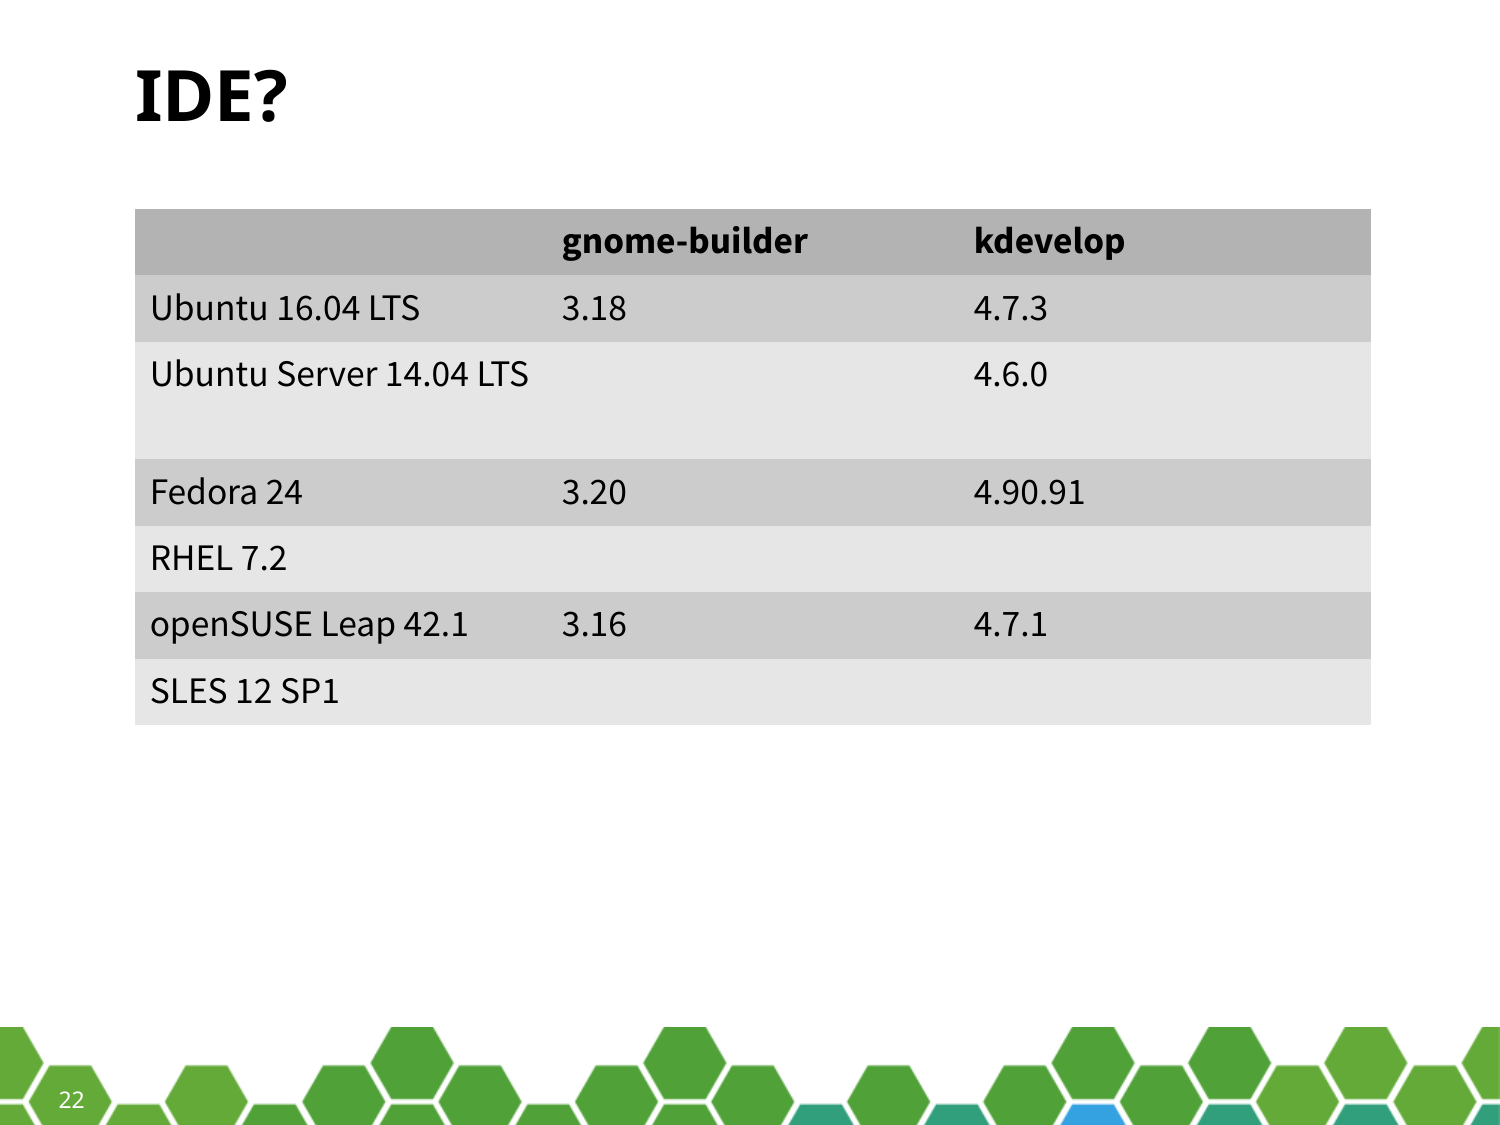

# IDE?
| | gnome-builder | kdevelop |
| --- | --- | --- |
| Ubuntu 16.04 LTS | 3.18 | 4.7.3 |
| Ubuntu Server 14.04 LTS | | 4.6.0 |
| Fedora 24 | 3.20 | 4.90.91 |
| RHEL 7.2 | | |
| openSUSE Leap 42.1 | 3.16 | 4.7.1 |
| SLES 12 SP1 | | |